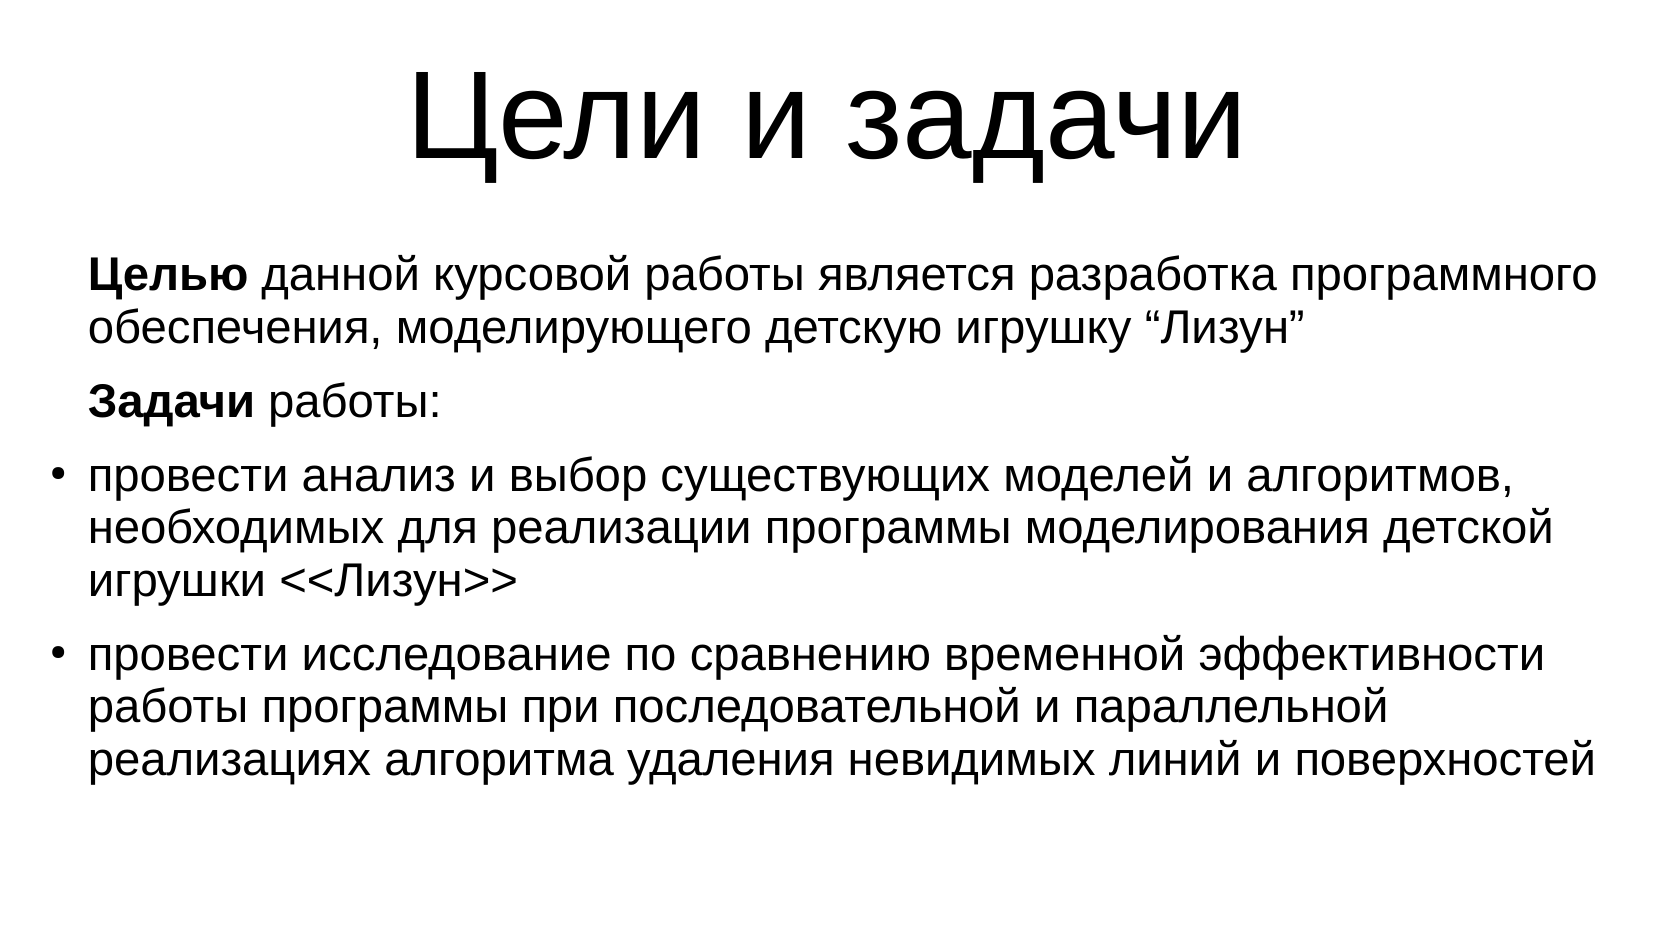

# Цели и задачи
Целью данной курсовой работы является разработка программного обеспечения, моделирующего детскую игрушку “Лизун”
Задачи работы:
провести анализ и выбор существующих моделей и алгоритмов, необходимых для реализации программы моделирования детской игрушки <<Лизун>>
провести исследование по сравнению временной эффективности работы программы при последовательной и параллельной реализациях алгоритма удаления невидимых линий и поверхностей